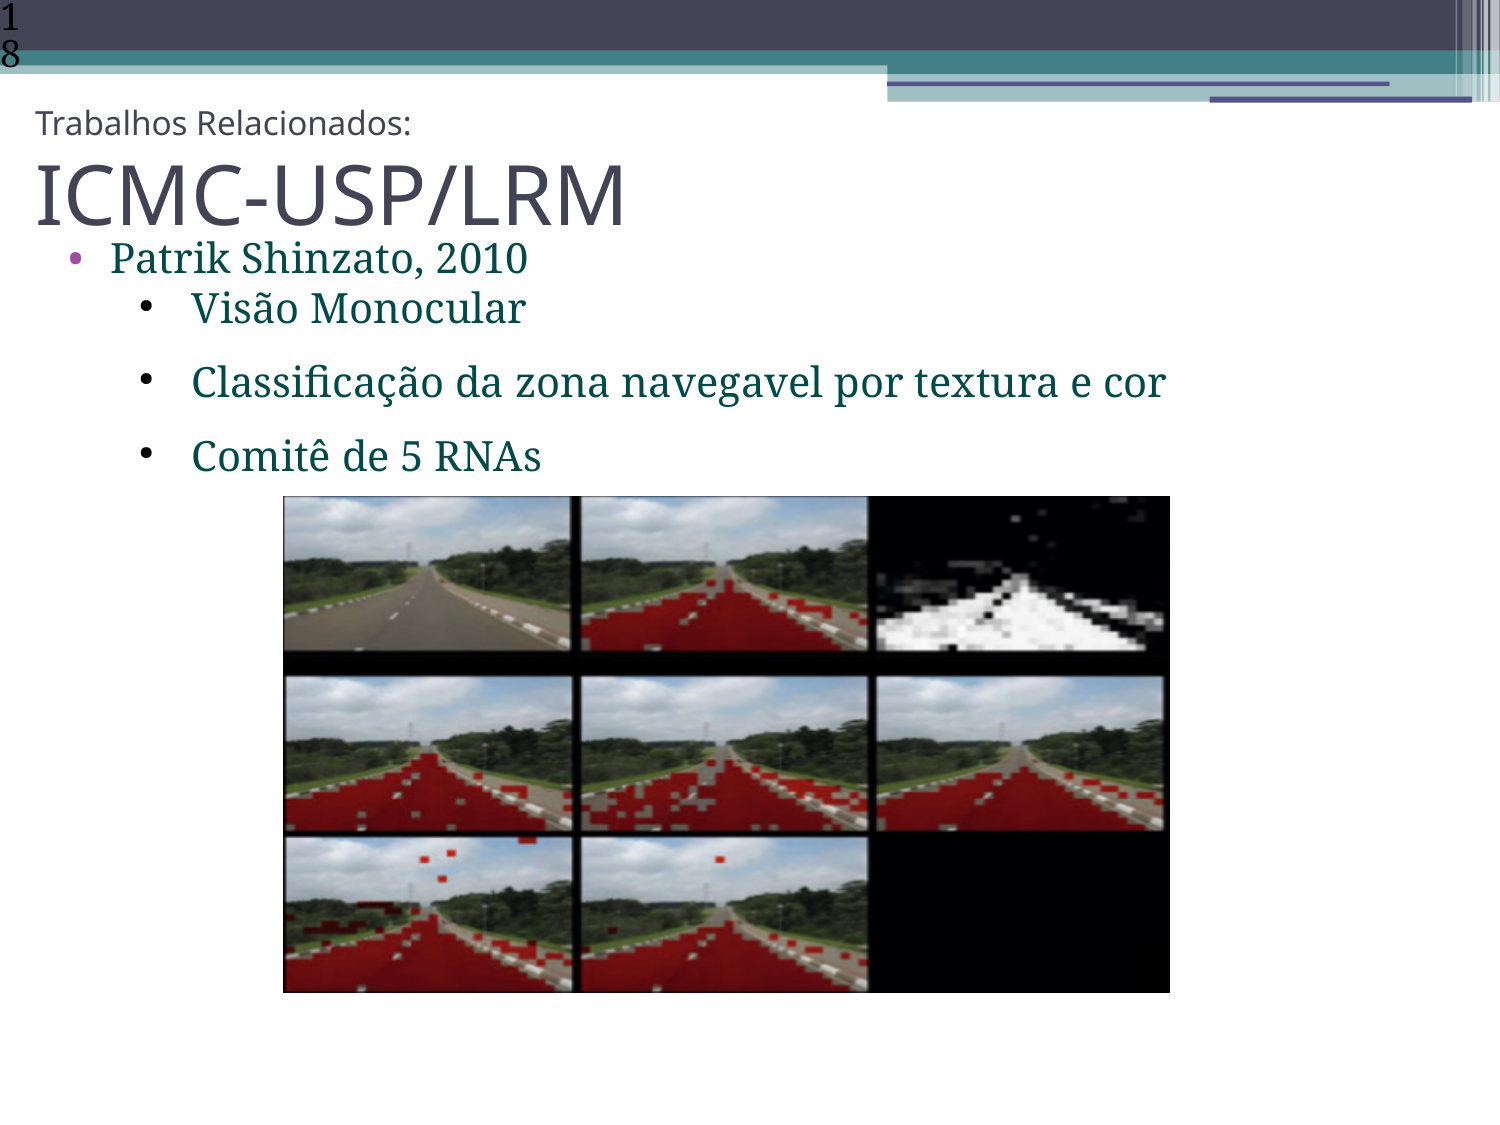

# Trabalhos Relacionados: ICMC-USP/LRM
Patrik Shinzato, 2010
Visão Monocular
Classificação da zona navegavel por textura e cor
Comitê de 5 RNAs